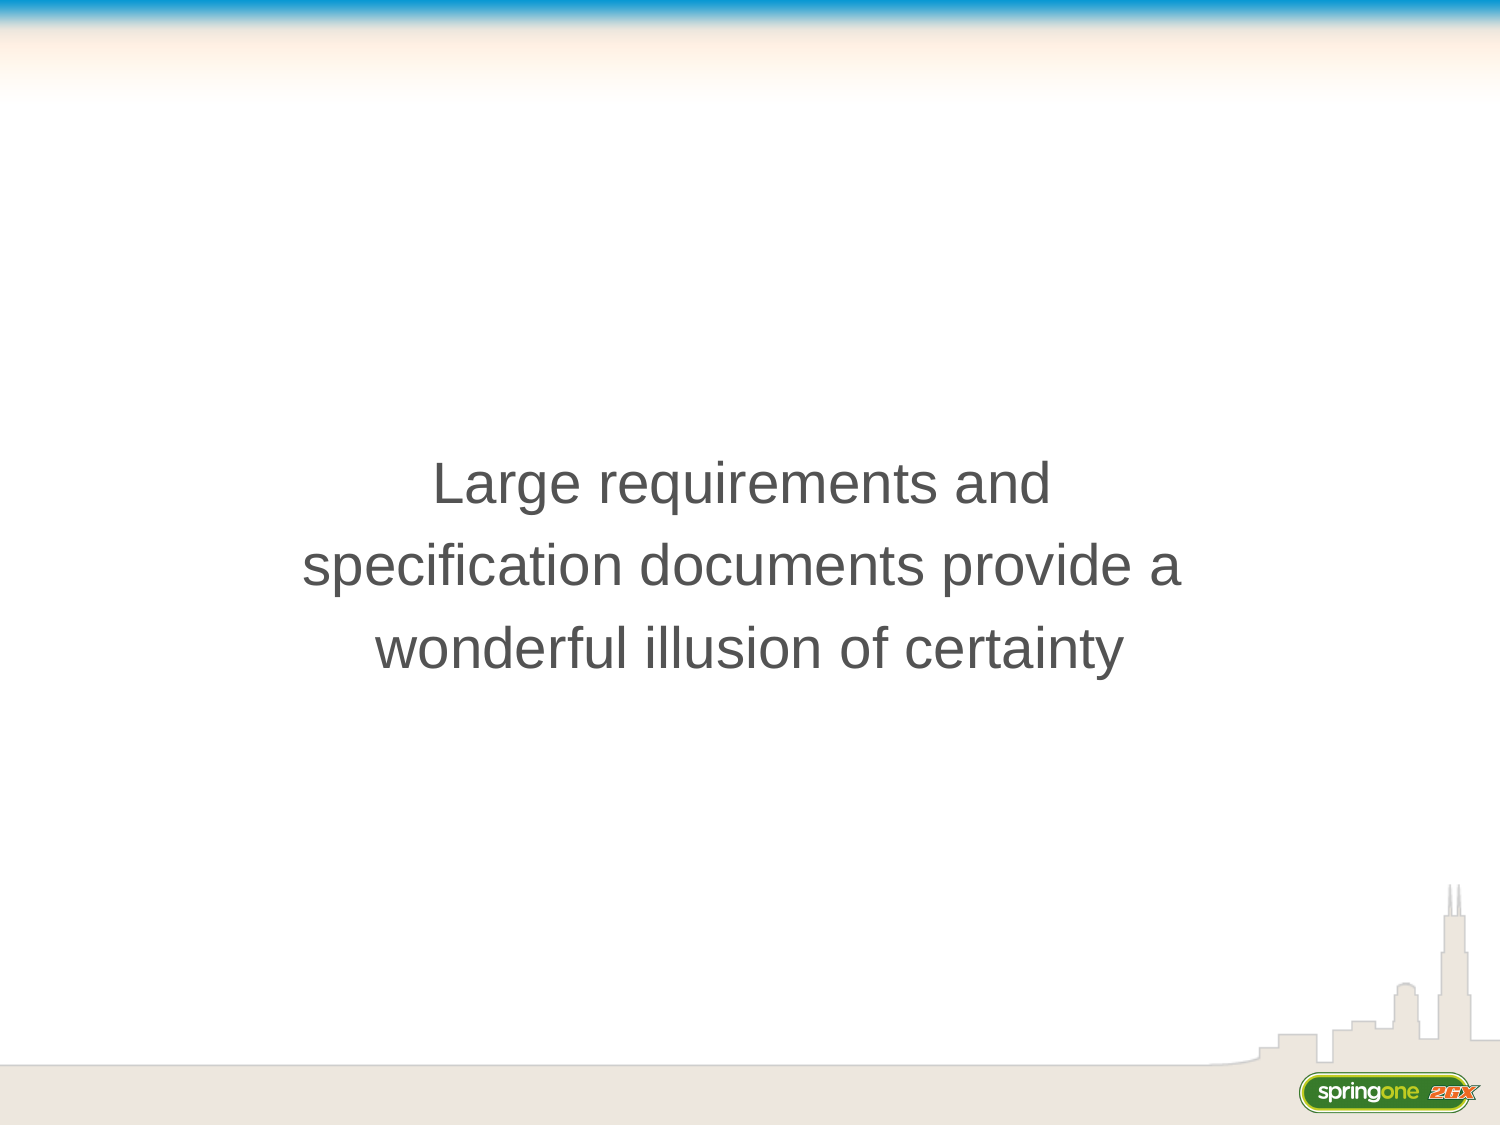

# Large requirements and
specification documents provide a
wonderful illusion of certainty